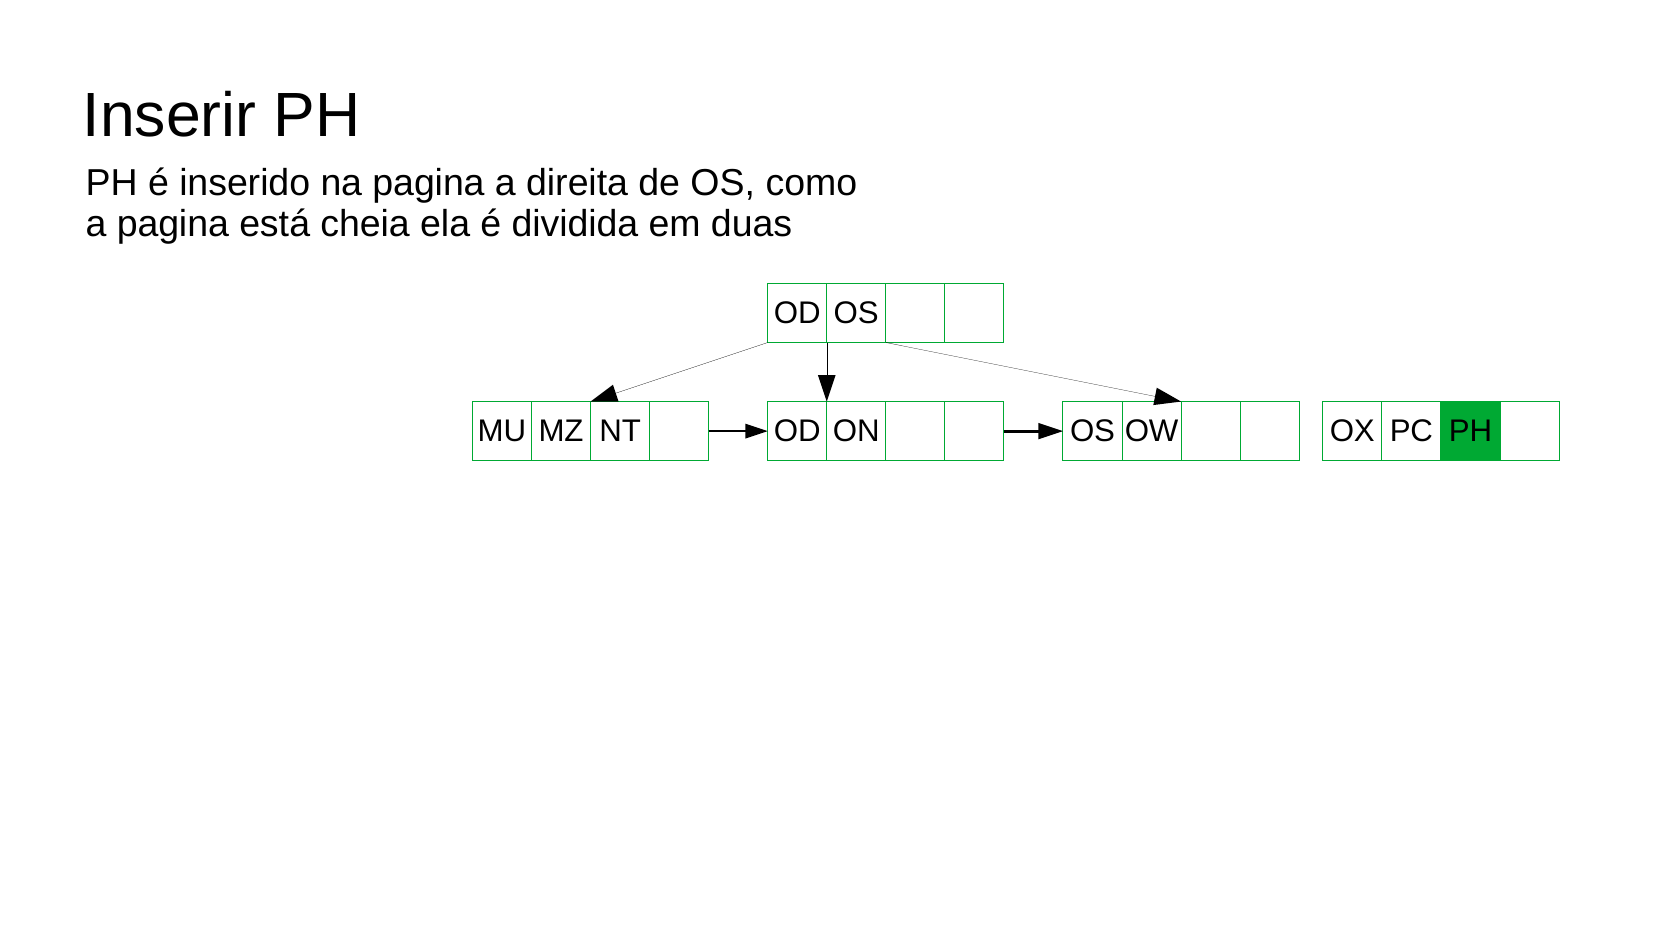

# Inserir PH
PH é inserido na pagina a direita de OS, como a pagina está cheia ela é dividida em duas
OD
OS
MU
MZ
NT
OD
ON
OS
OW
OX
PC
PH